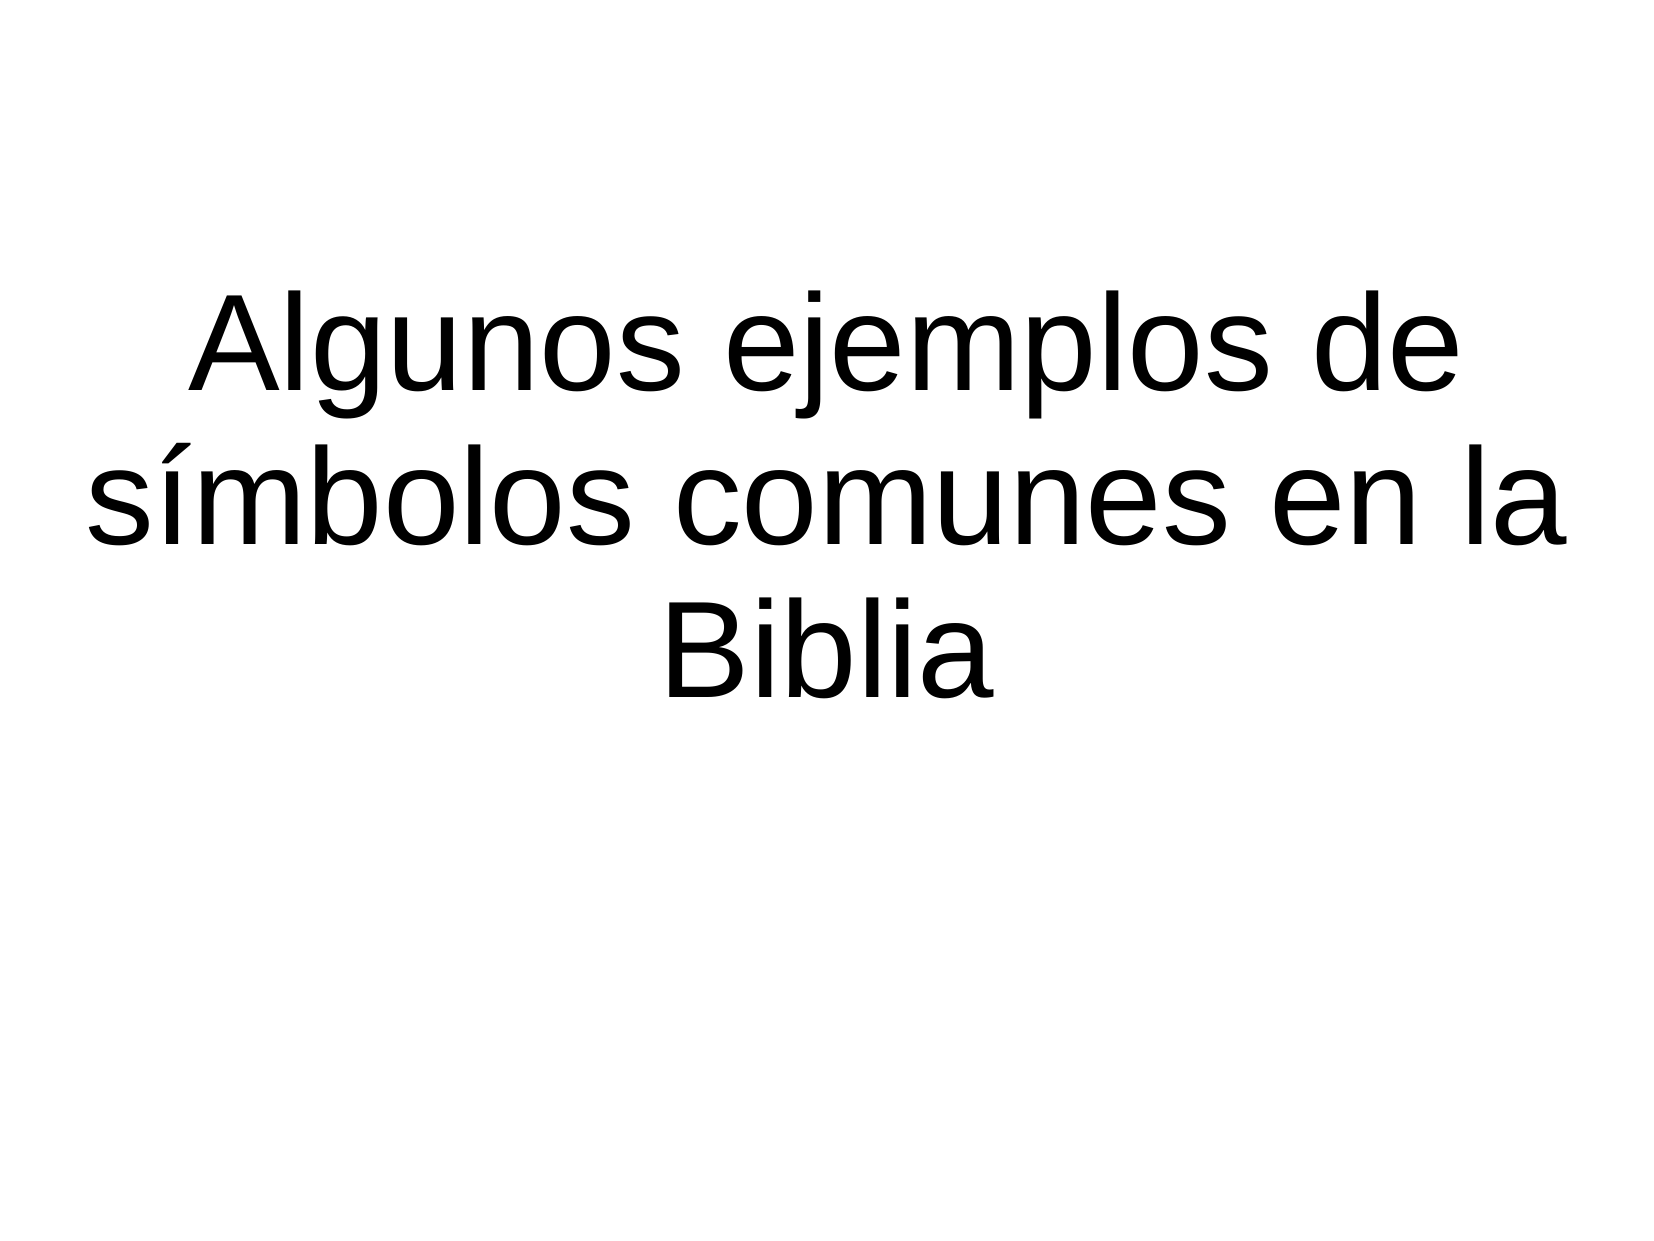

# Algunos ejemplos de símbolos comunes en la Biblia